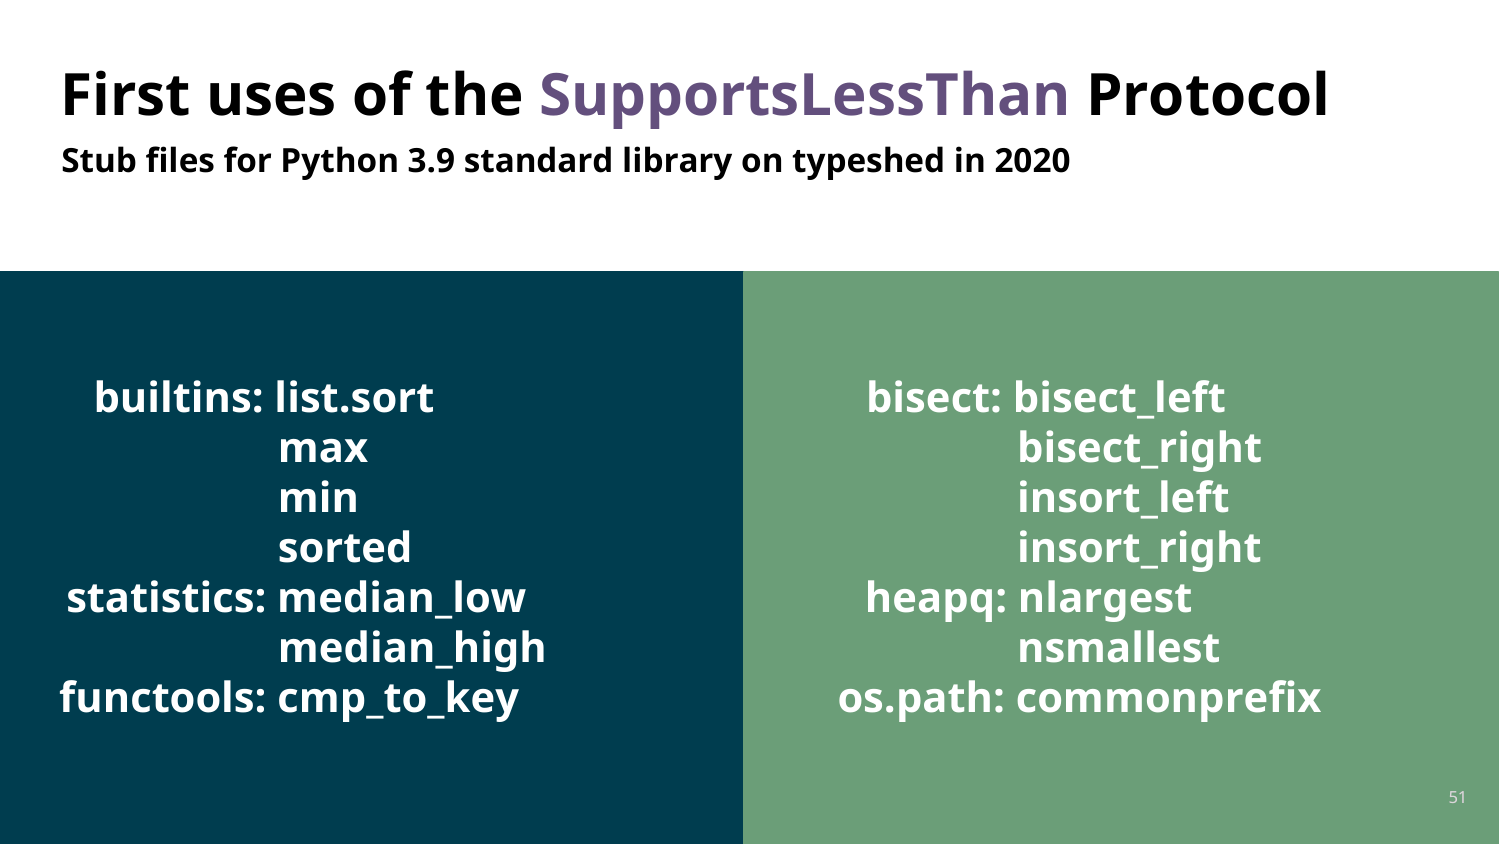

First uses of the SupportsLessThan Protocol
Stub files for Python 3.9 standard library on typeshed in 2020
 builtins: list.sort
 bisect: bisect_left
 max
 bisect_right
 min
 insort_left
 sorted
 insort_right
statistics: median_low
 heapq: nlargest
 median_high
 nsmallest
 functools: cmp_to_key
os.path: commonprefix
51
51